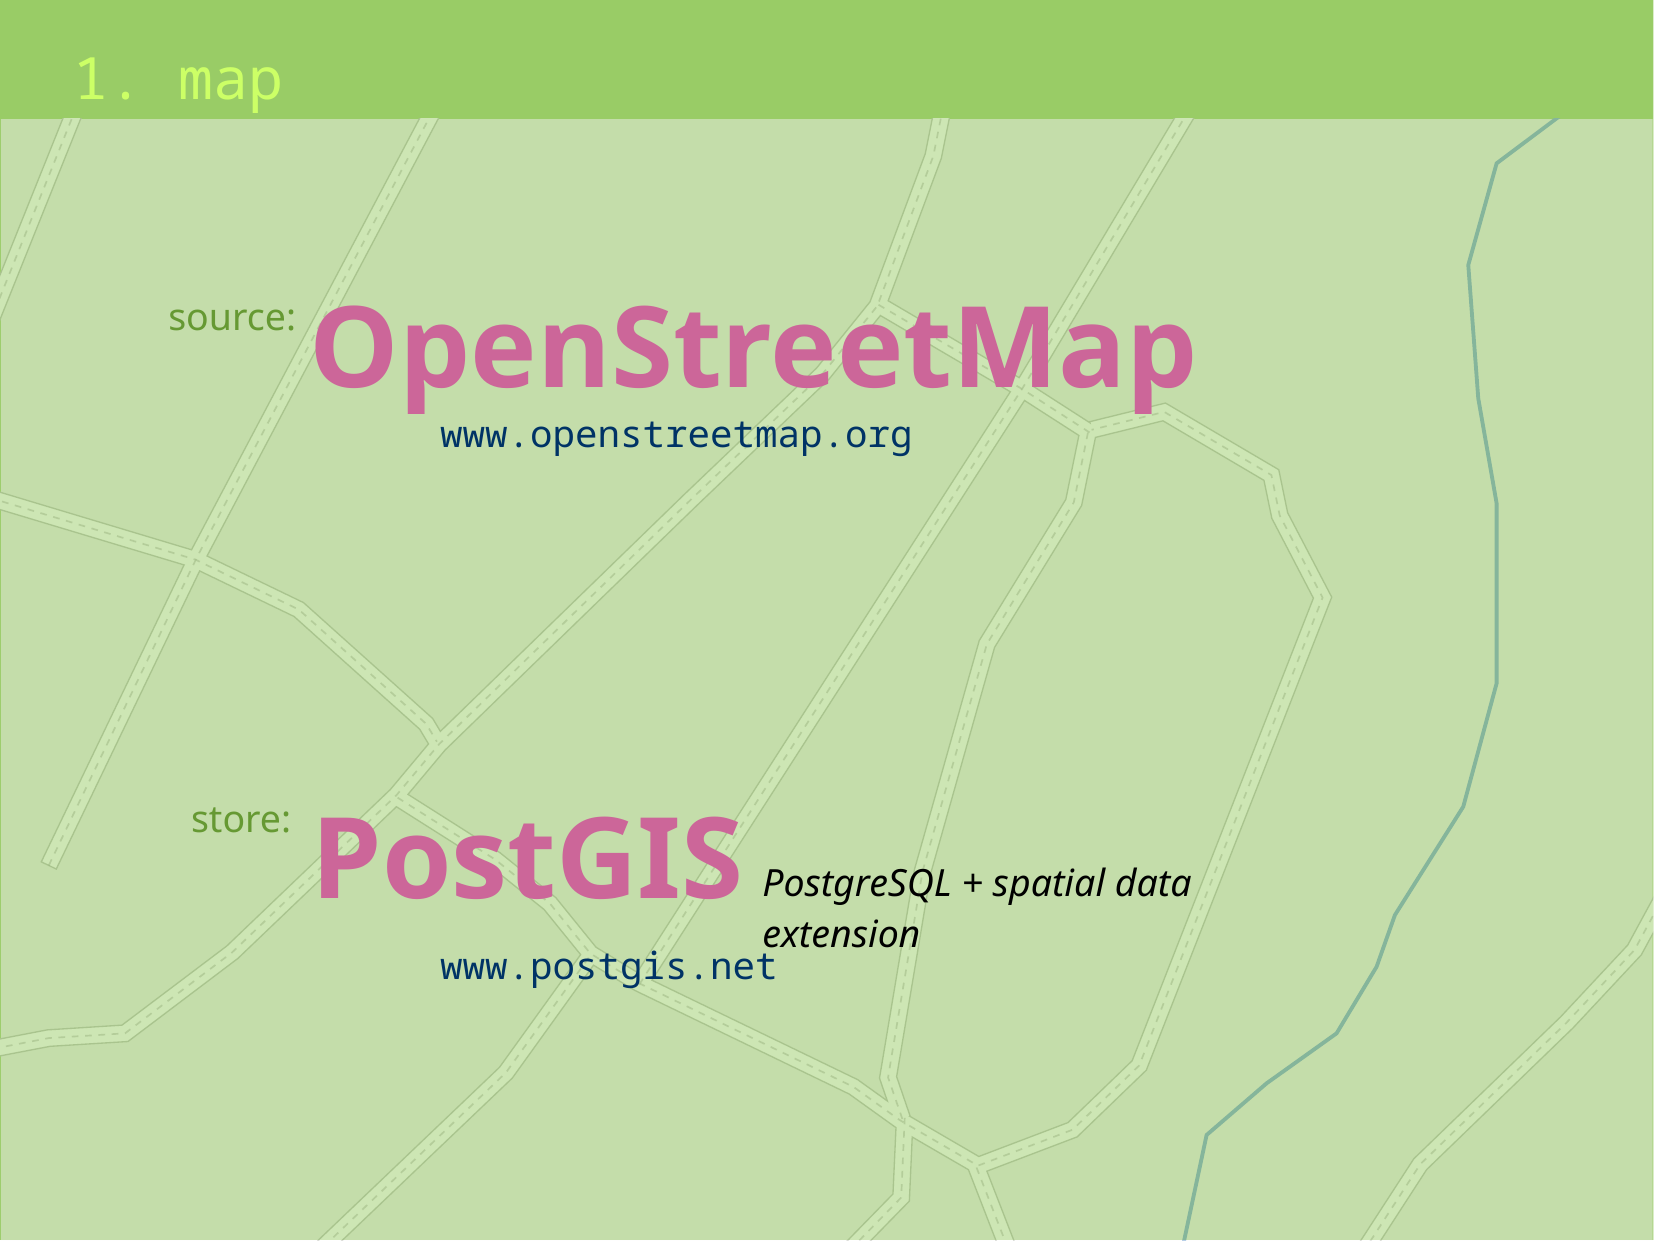

1. map
OpenStreetMap
source:
www.openstreetmap.org
PostGIS
store:
PostgreSQL + spatial data extension
www.postgis.net